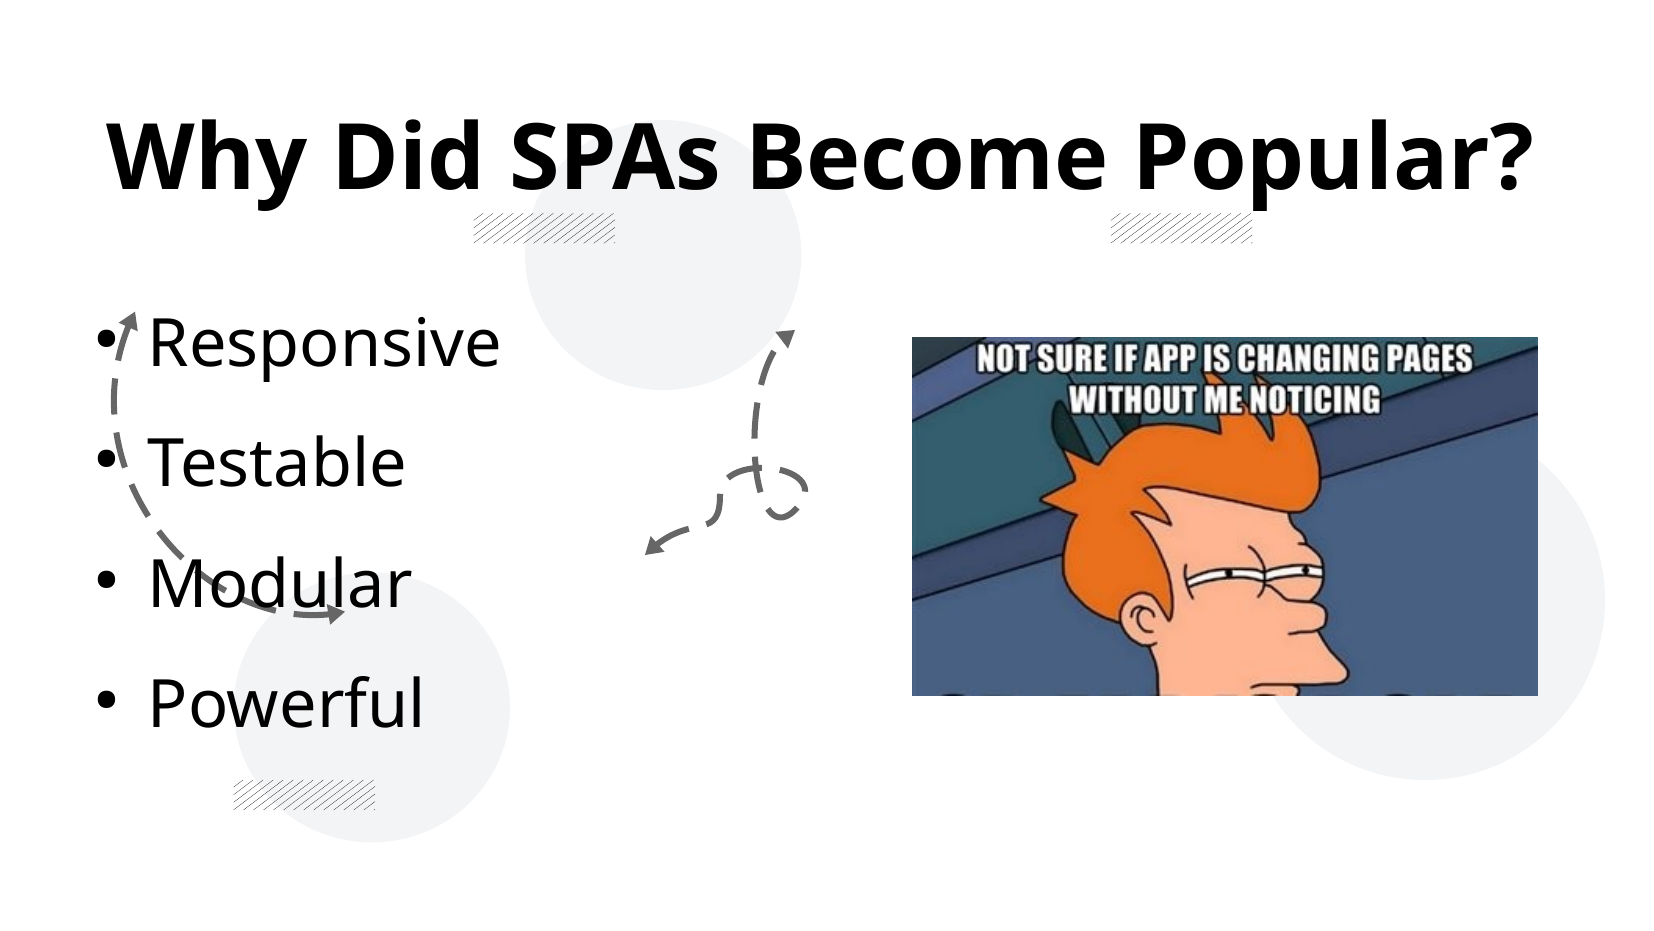

# Why Did SPAs Become Popular?
Responsive
Testable
Modular
Powerful